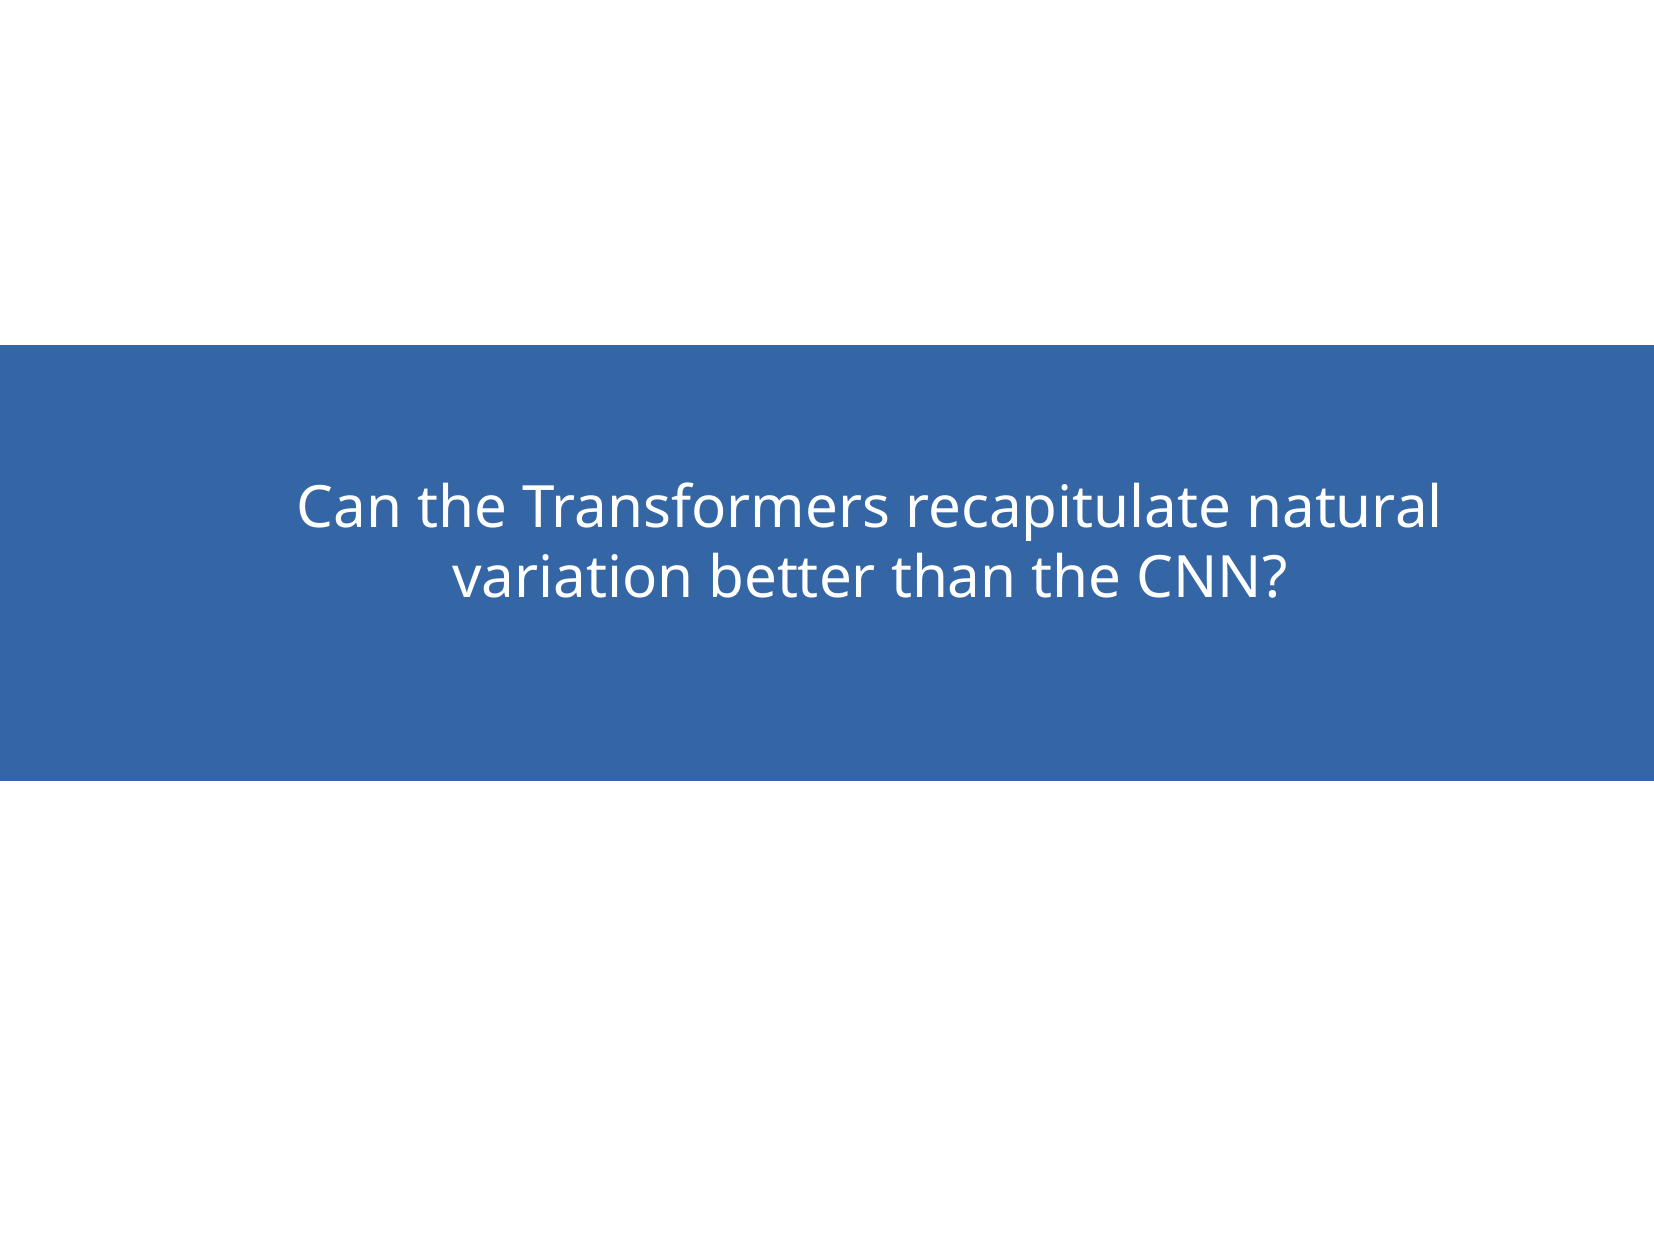

Can the Transformers recapitulate natural variation better than the CNN?